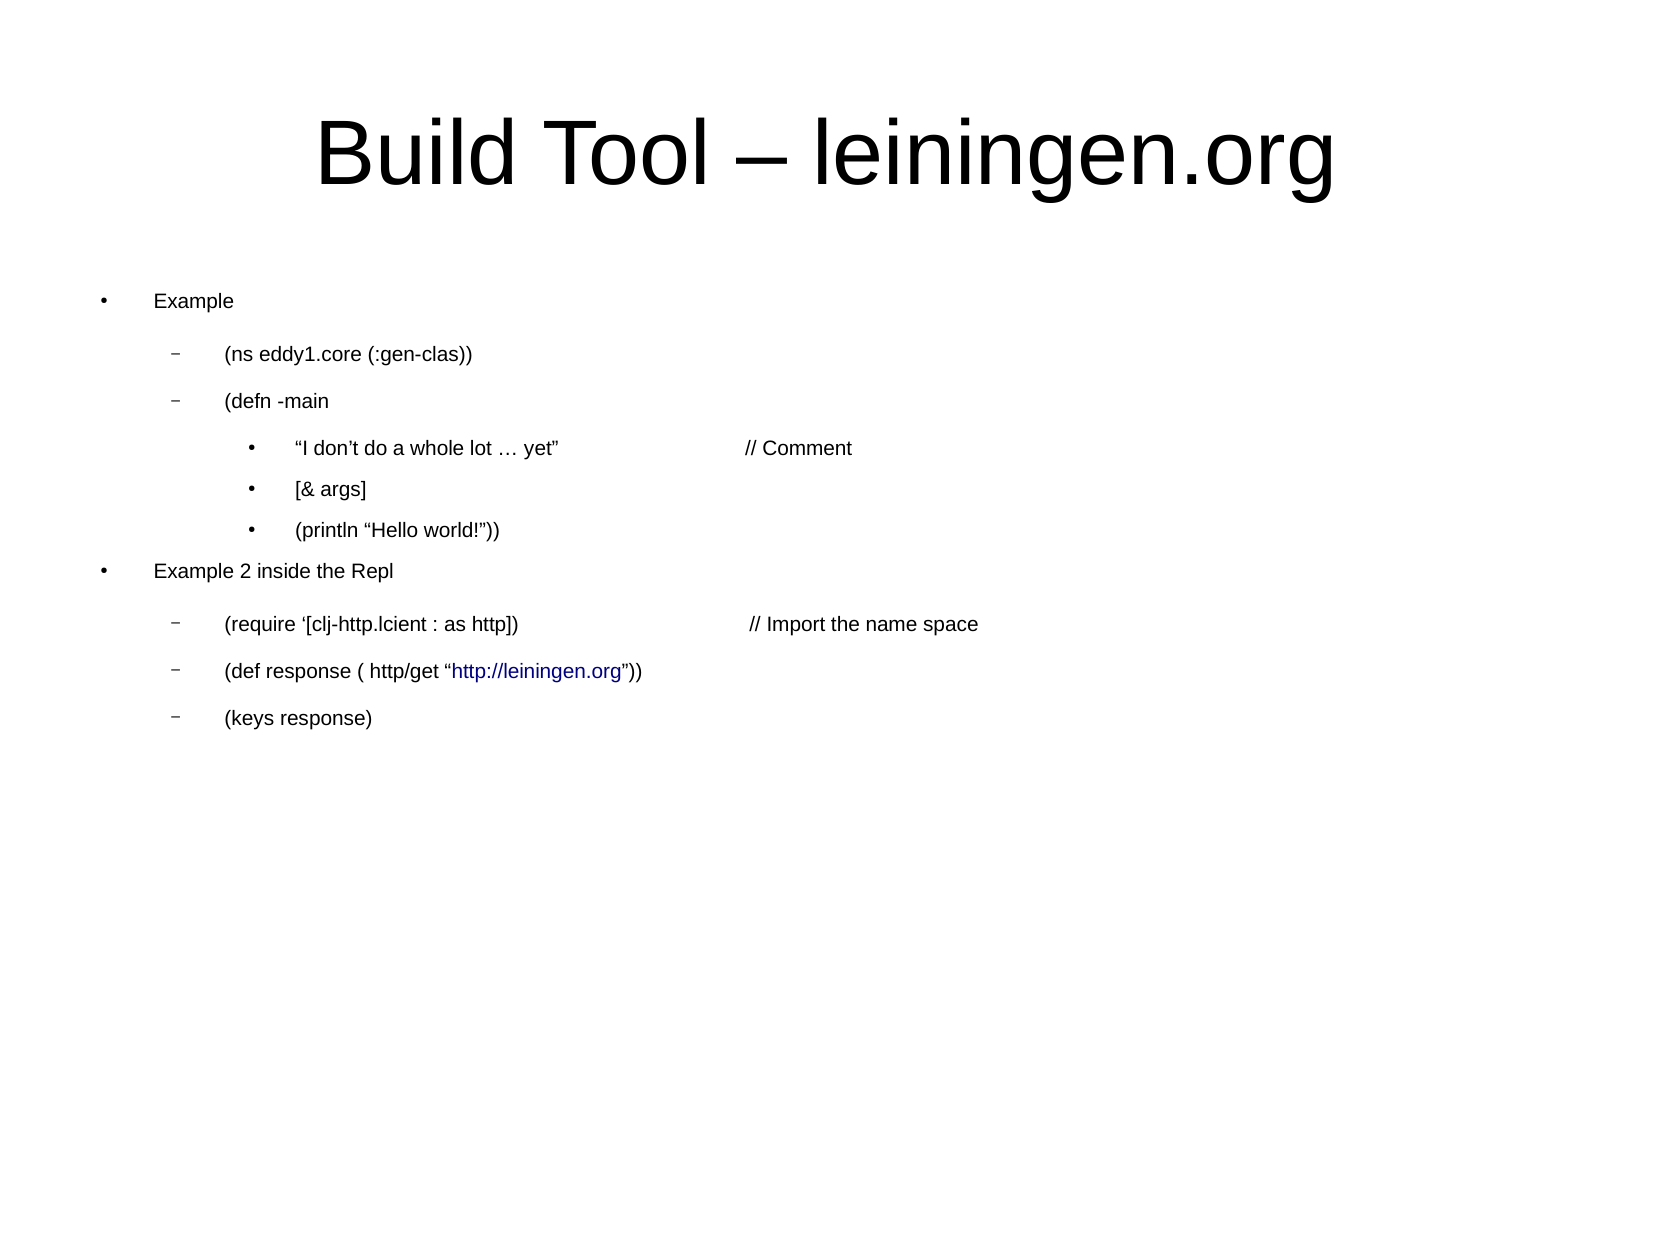

# Build Tool – leiningen.org
Example
(ns eddy1.core (:gen-clas))
(defn -main
“I don’t do a whole lot … yet”			// Comment
[& args]
(println “Hello world!”))
Example 2 inside the Repl
(require ‘[clj-http.lcient : as http])				// Import the name space
(def response ( http/get “http://leiningen.org”))
(keys response)